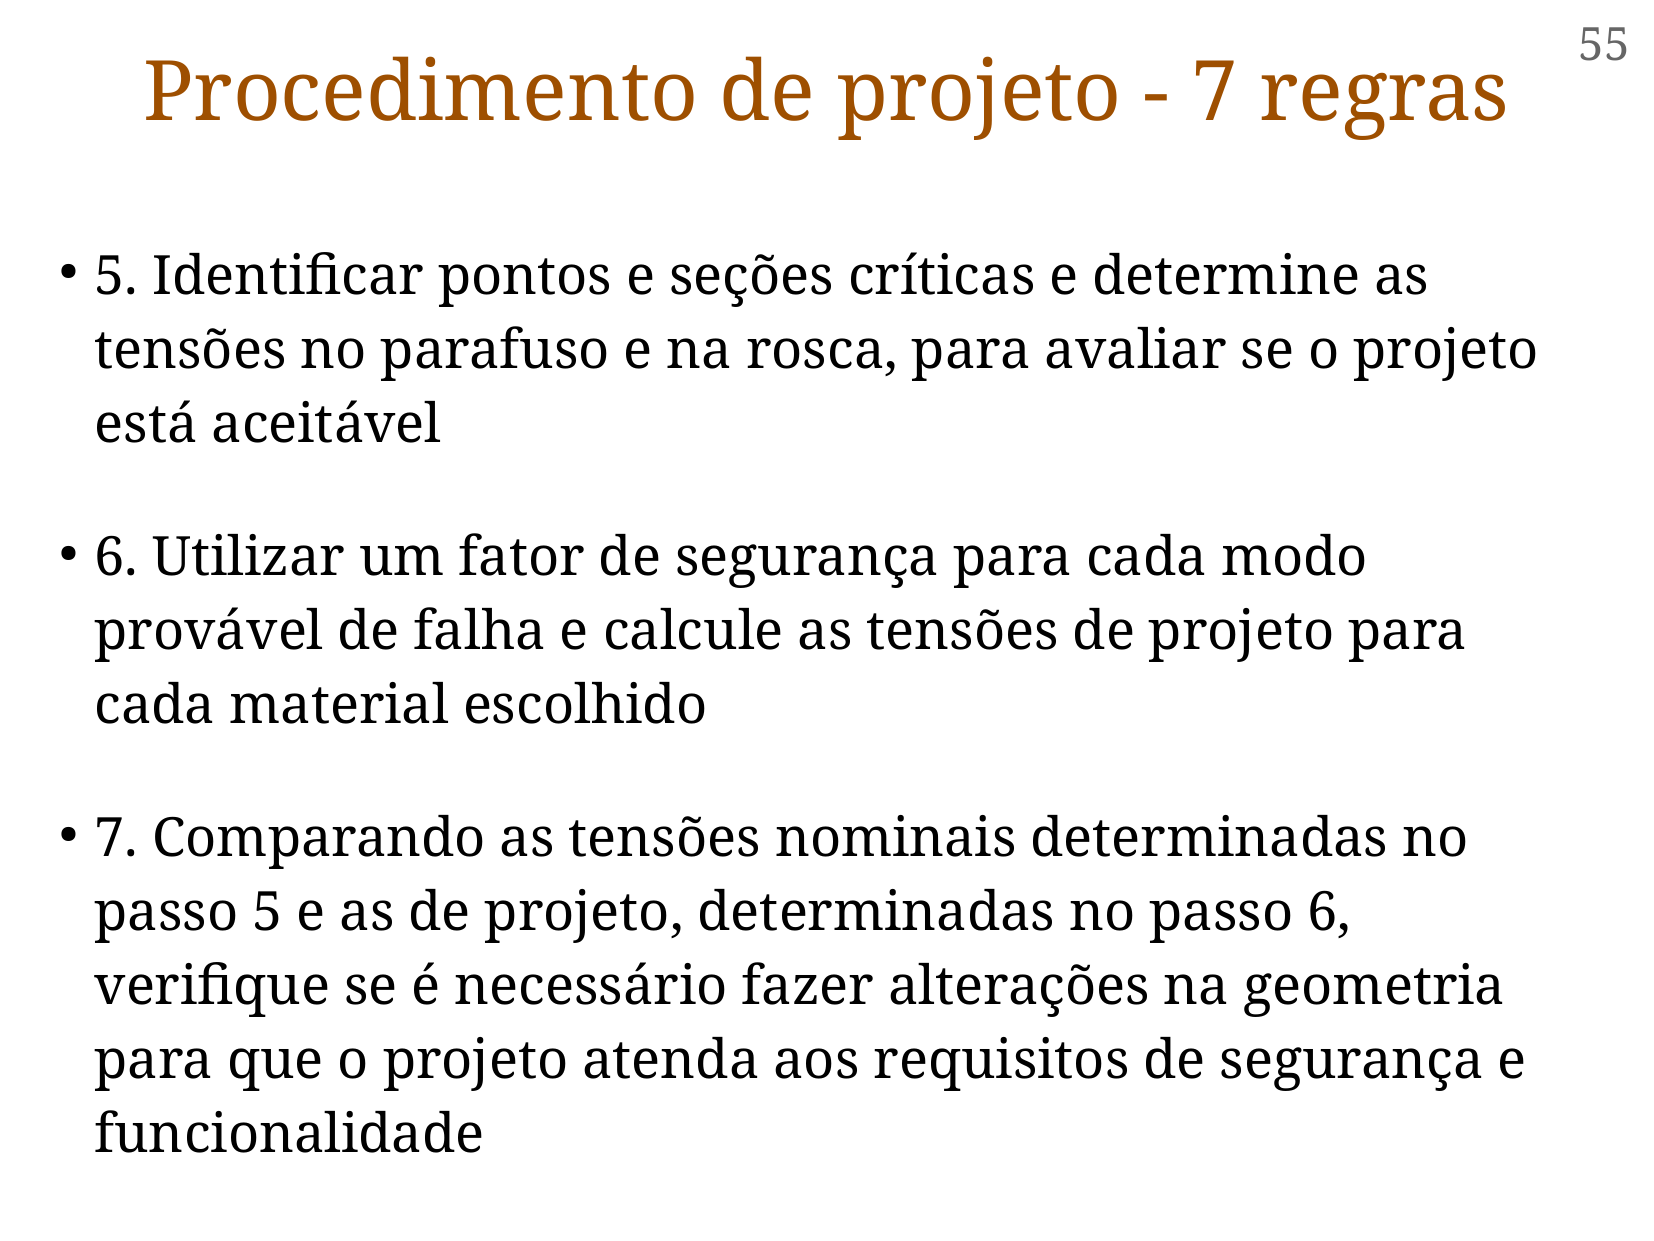

55
# Procedimento de projeto - 7 regras
5. Identificar pontos e seções críticas e determine as tensões no parafuso e na rosca, para avaliar se o projeto está aceitável
6. Utilizar um fator de segurança para cada modo provável de falha e calcule as tensões de projeto para cada material escolhido
7. Comparando as tensões nominais determinadas no passo 5 e as de projeto, determinadas no passo 6, verifique se é necessário fazer alterações na geometria para que o projeto atenda aos requisitos de segurança e funcionalidade